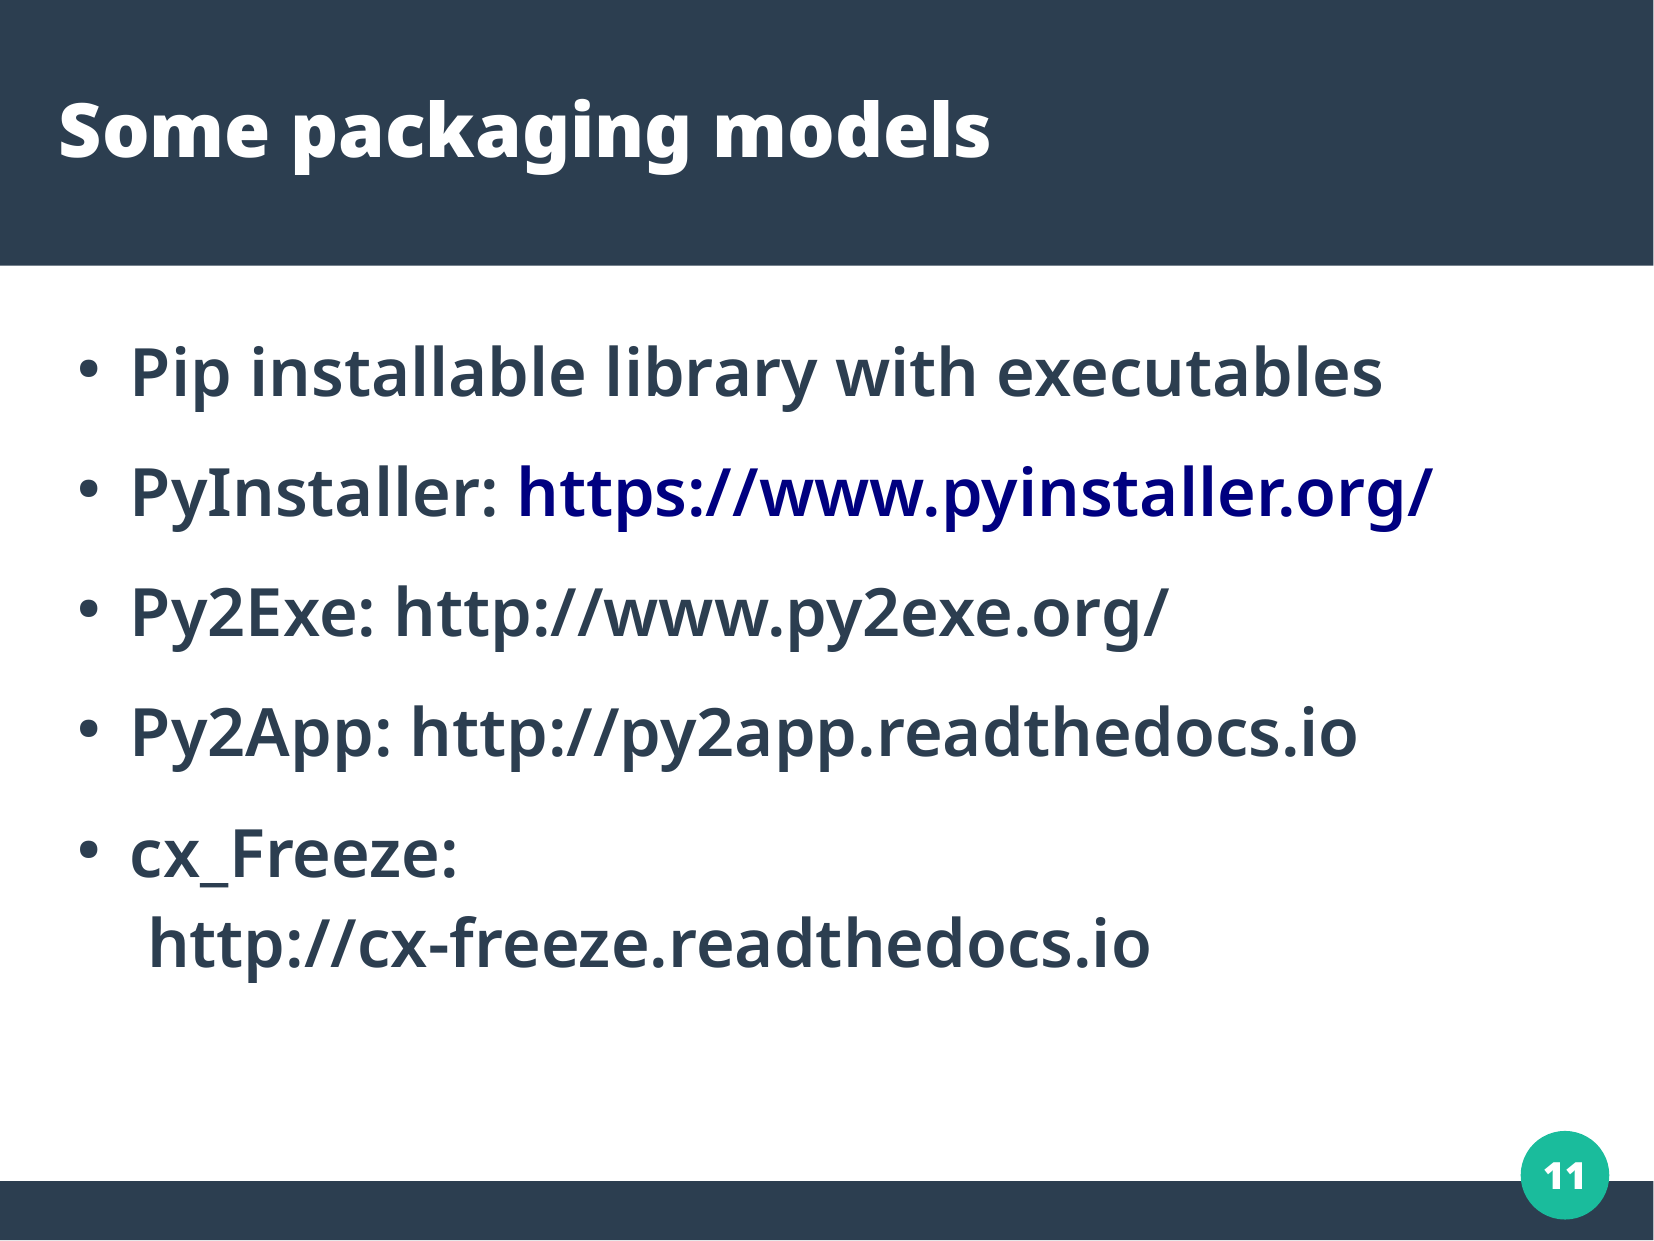

# Some packaging models
Pip installable library with executables
PyInstaller: https://www.pyinstaller.org/
Py2Exe: http://www.py2exe.org/
Py2App: http://py2app.readthedocs.io
cx_Freeze:
 http://cx-freeze.readthedocs.io
11